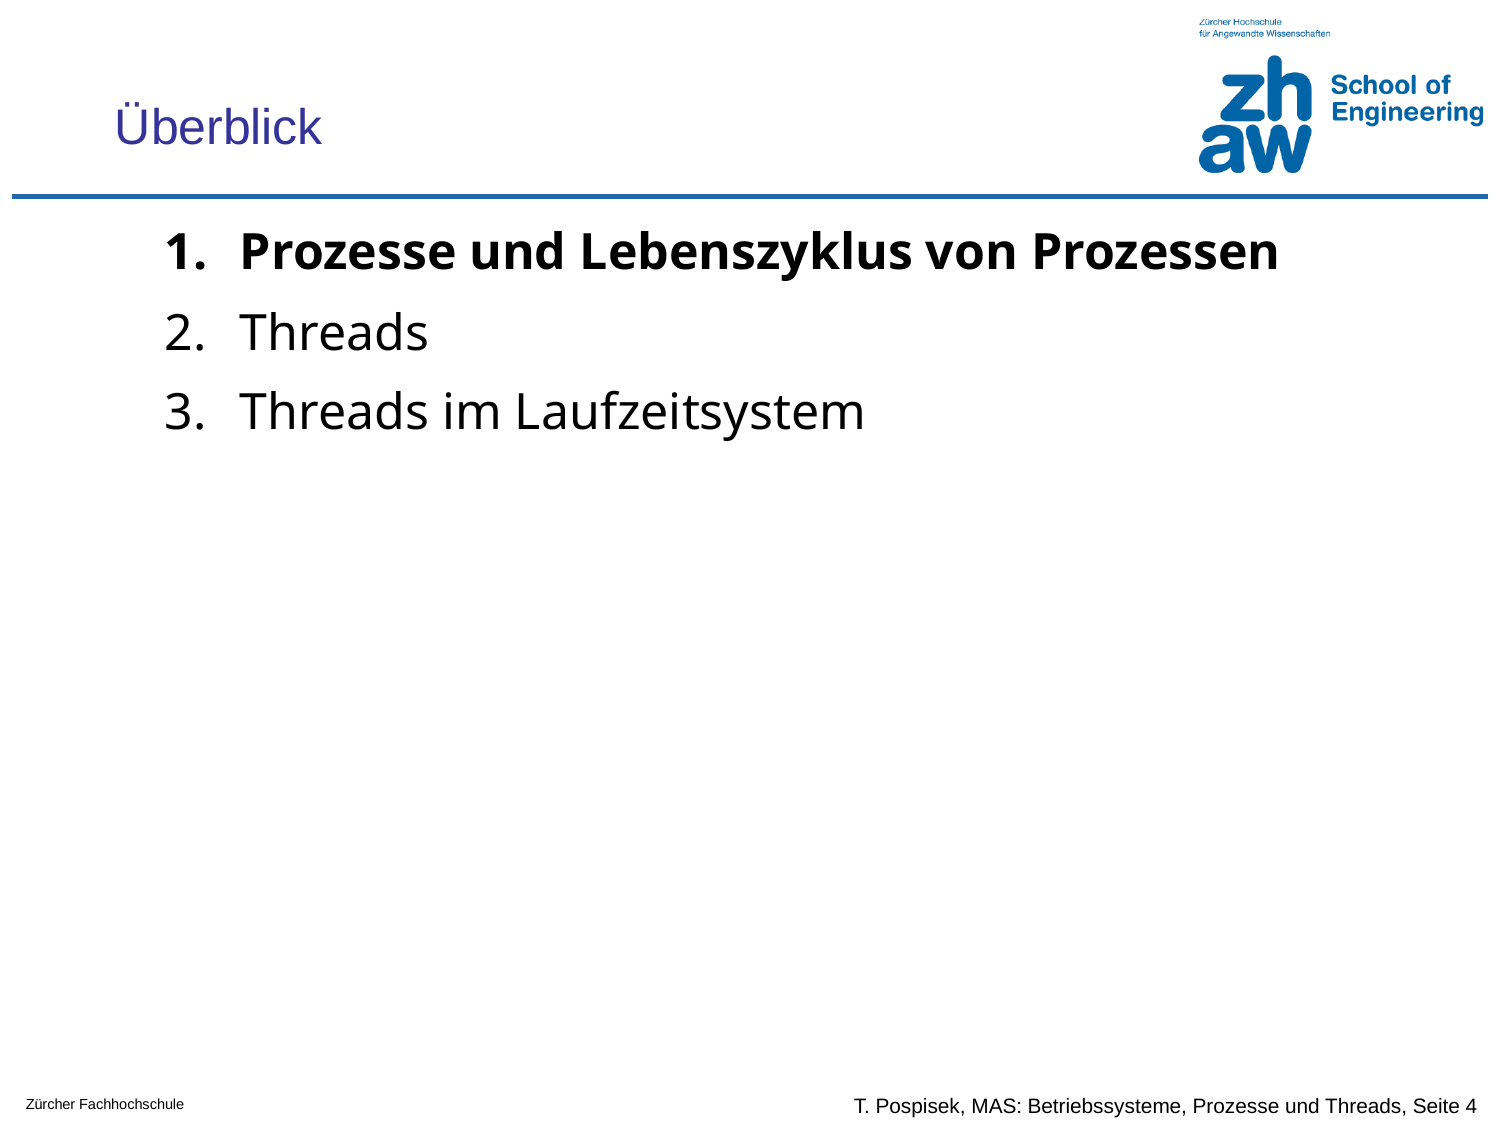

# Überblick
Prozesse und Lebenszyklus von Prozessen
Threads
Threads im Laufzeitsystem